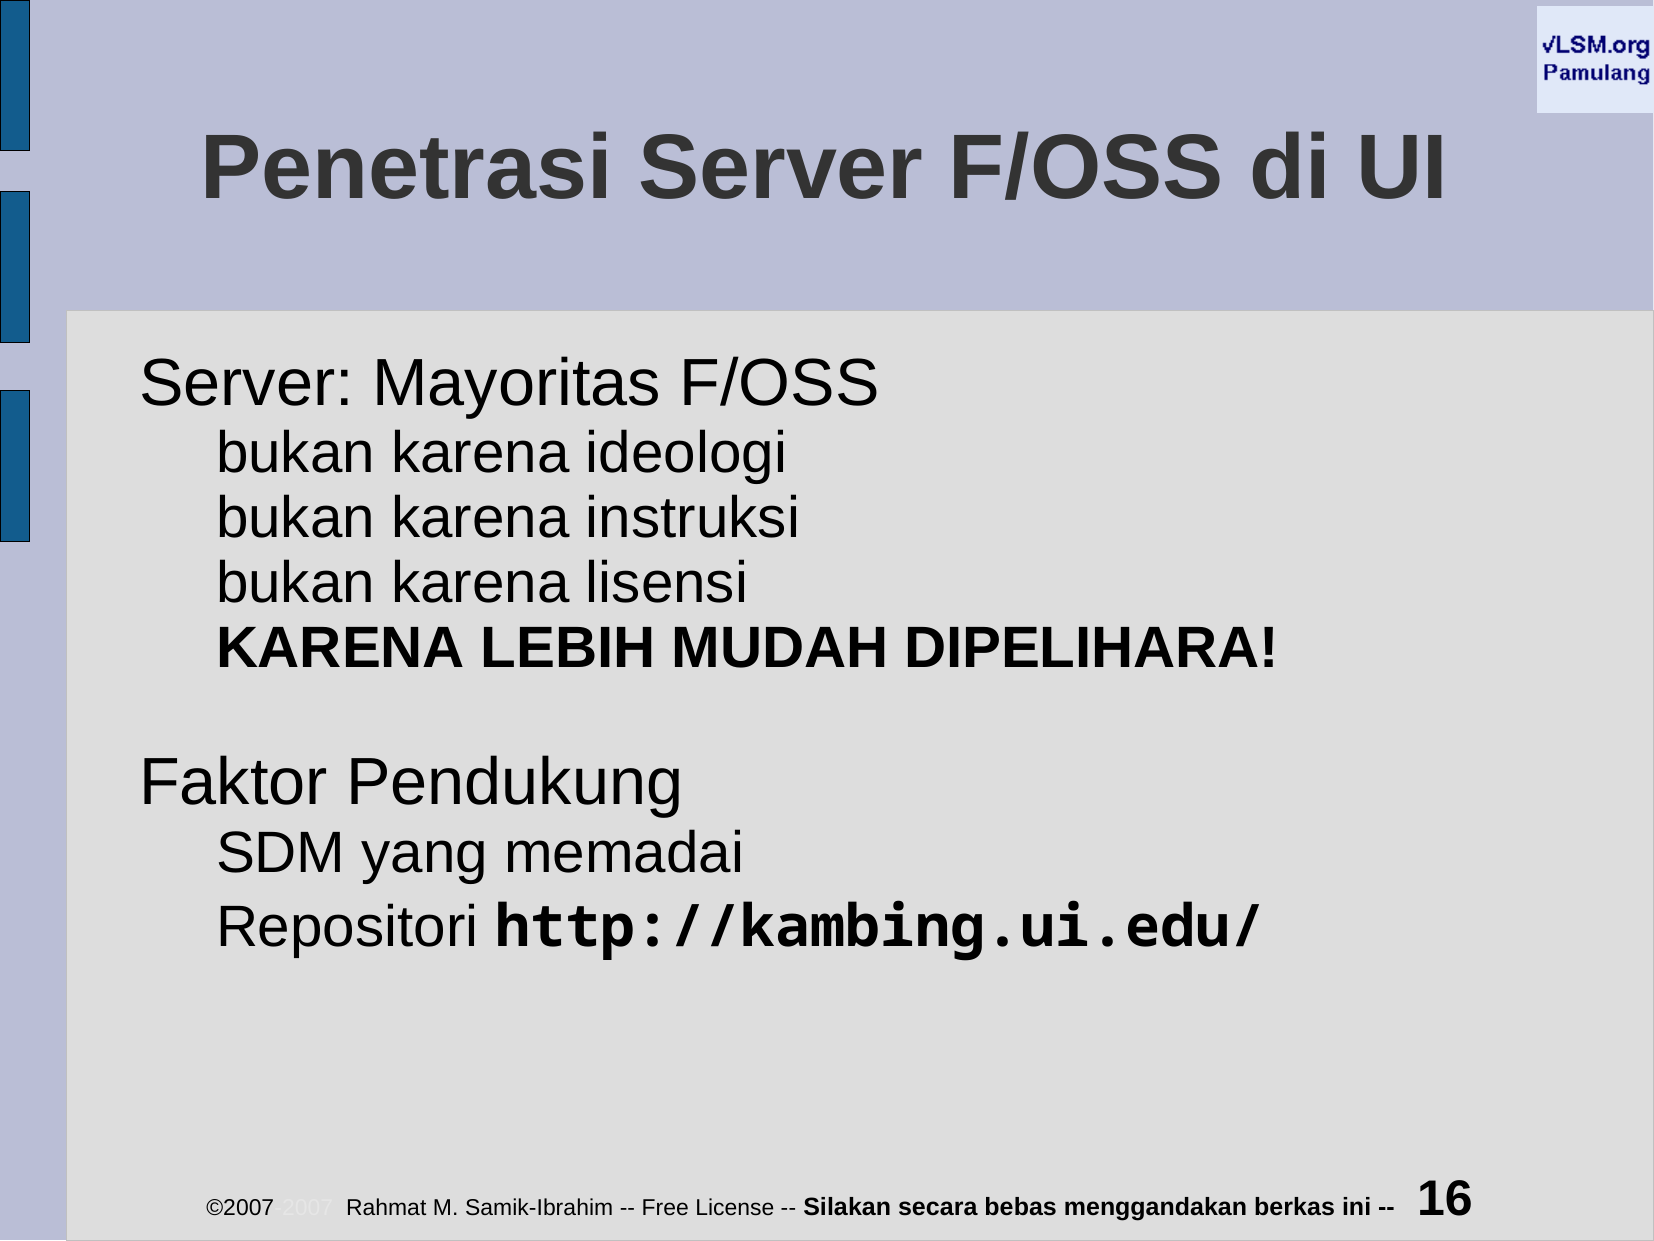

# Penetrasi Server F/OSS di UI
Server: Mayoritas F/OSS
bukan karena ideologi
bukan karena instruksi
bukan karena lisensi
KARENA LEBIH MUDAH DIPELIHARA!
Faktor Pendukung
SDM yang memadai
Repositori http://kambing.ui.edu/